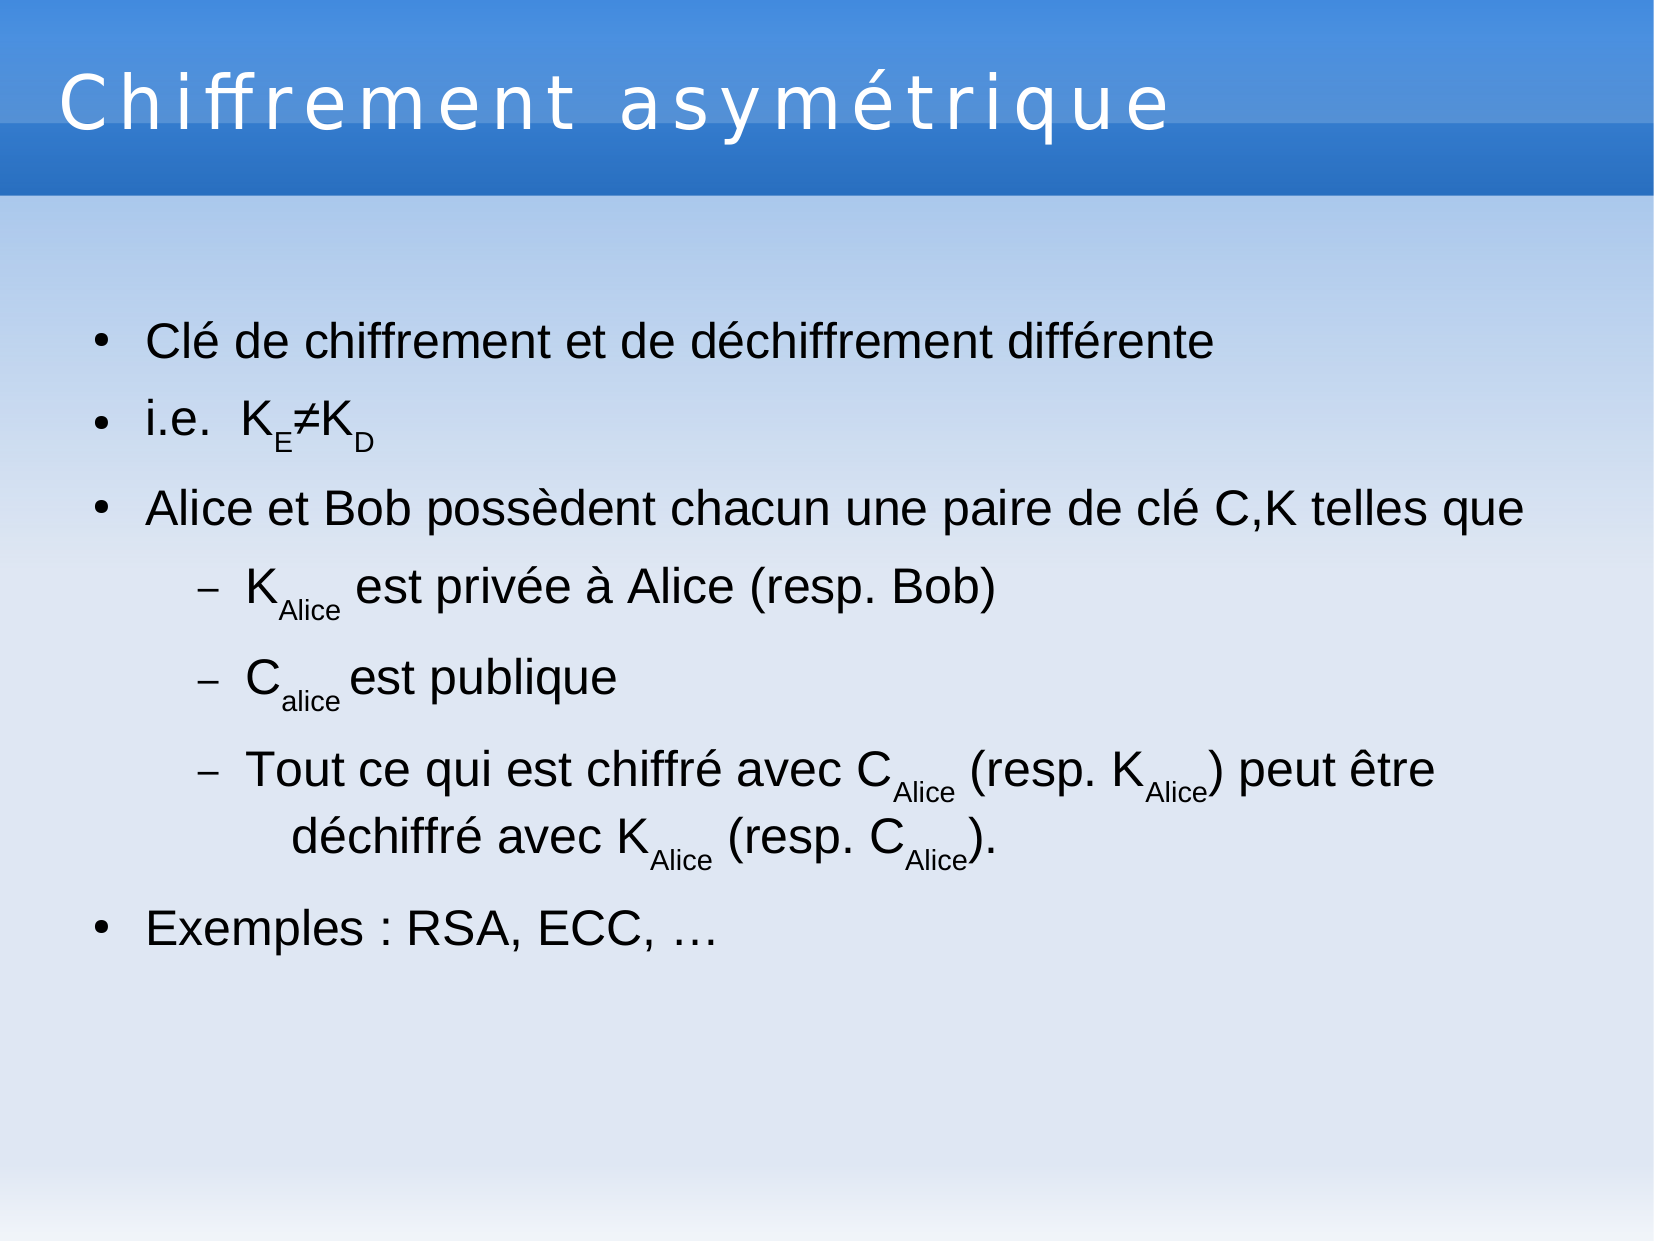

# Chiffrement asymétrique
Clé de chiffrement et de déchiffrement différente
i.e. KE≠KD
Alice et Bob possèdent chacun une paire de clé C,K telles que
KAlice est privée à Alice (resp. Bob)
Calice est publique
Tout ce qui est chiffré avec CAlice (resp. KAlice) peut être déchiffré avec KAlice (resp. CAlice).
Exemples : RSA, ECC, …